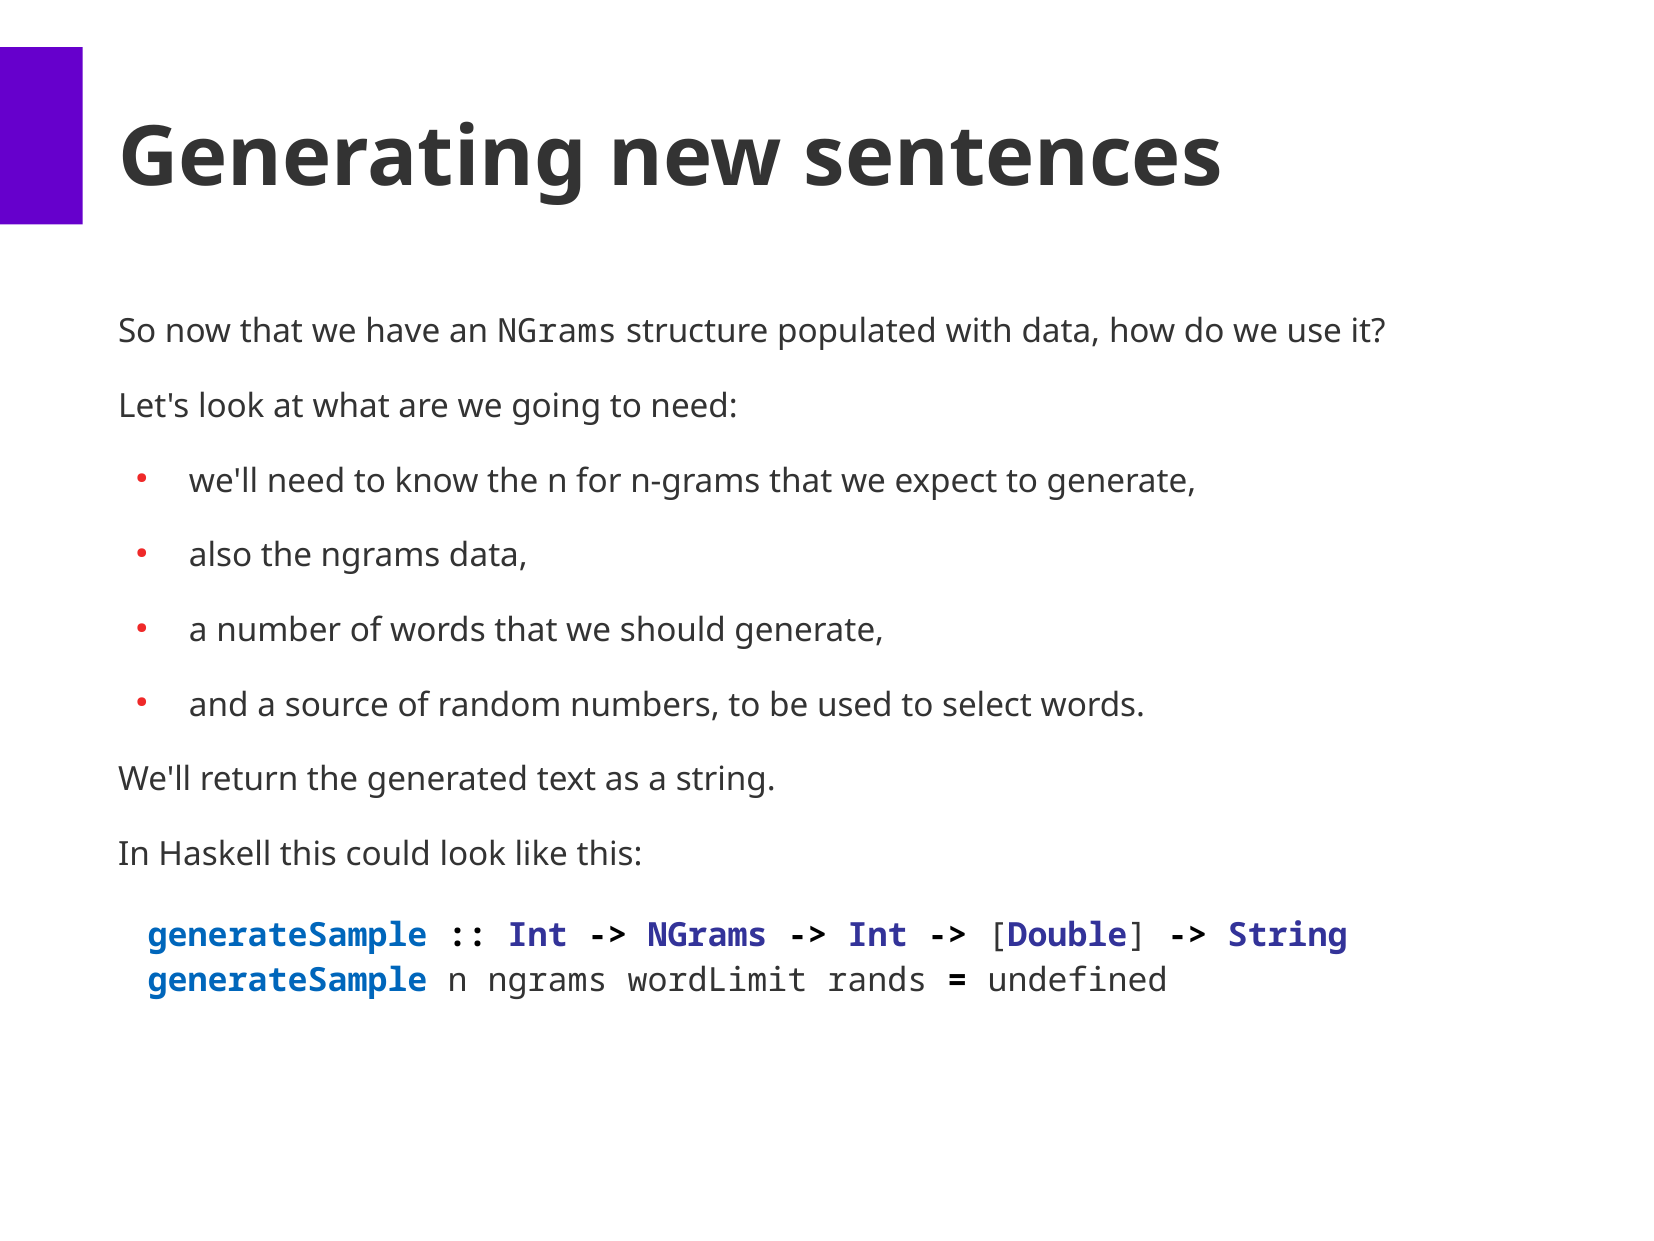

# Generating new sentences
So now that we have an NGrams structure populated with data, how do we use it?
Let's look at what are we going to need:
we'll need to know the n for n-grams that we expect to generate,
also the ngrams data,
a number of words that we should generate,
and a source of random numbers, to be used to select words.
We'll return the generated text as a string.
In Haskell this could look like this:
generateSample :: Int -> NGrams -> Int -> [Double] -> String
generateSample n ngrams wordLimit rands = undefined